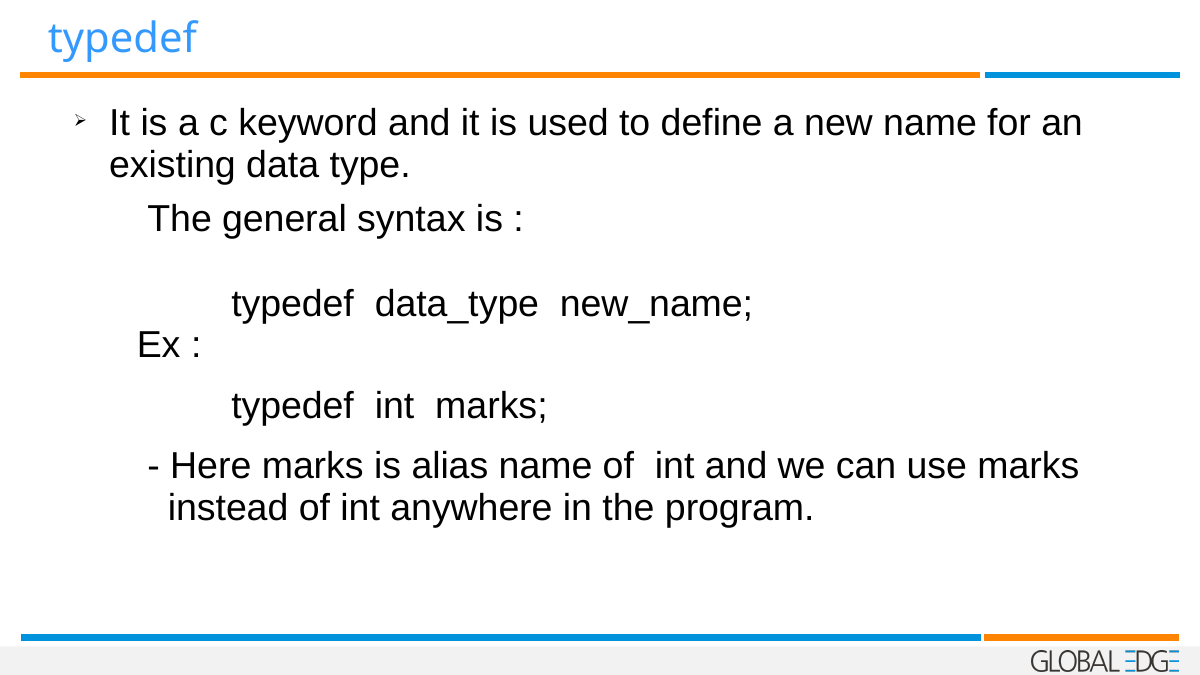

# typedef
It is a c keyword and it is used to define a new name for an existing data type.
 The general syntax is :
 typedef data_type new_name;
 Ex :
 typedef int marks;
 - Here marks is alias name of int and we can use marks instead of int anywhere in the program.